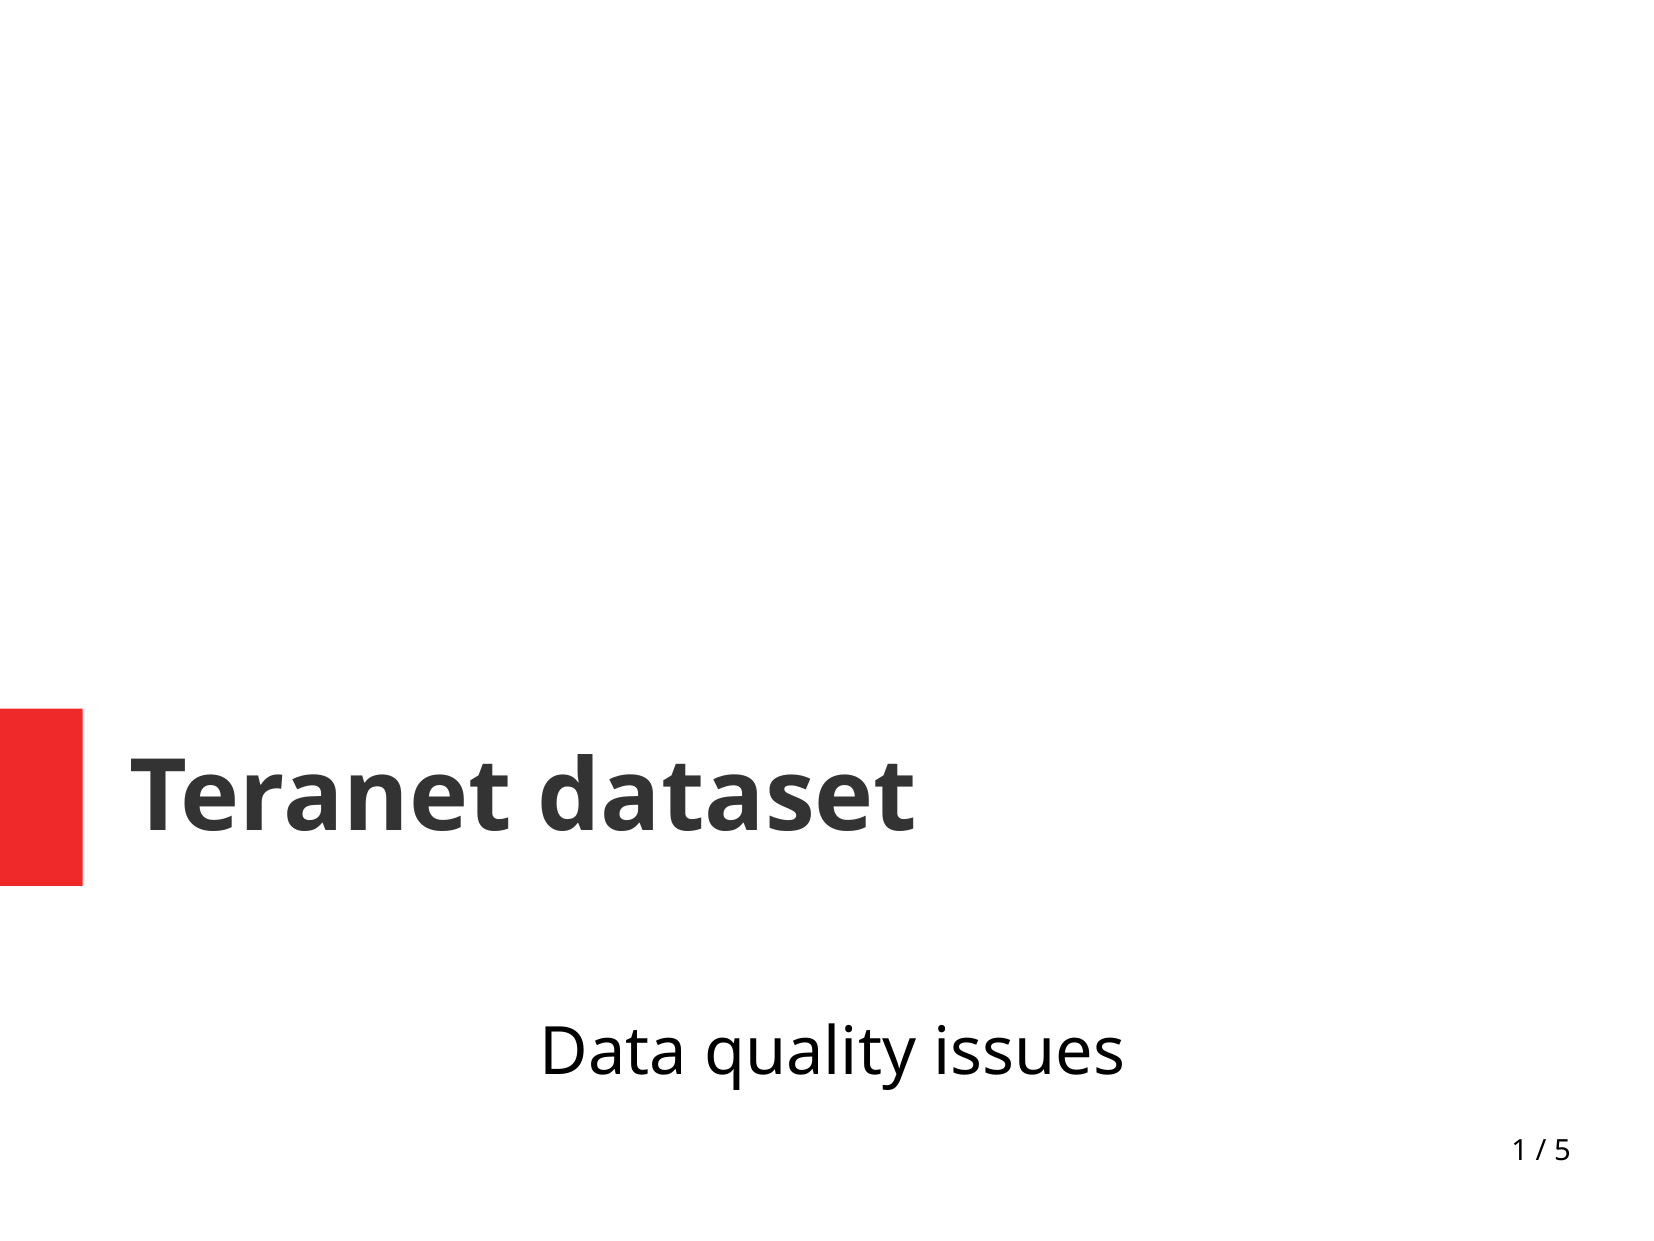

# Teranet dataset
Data quality issues
1